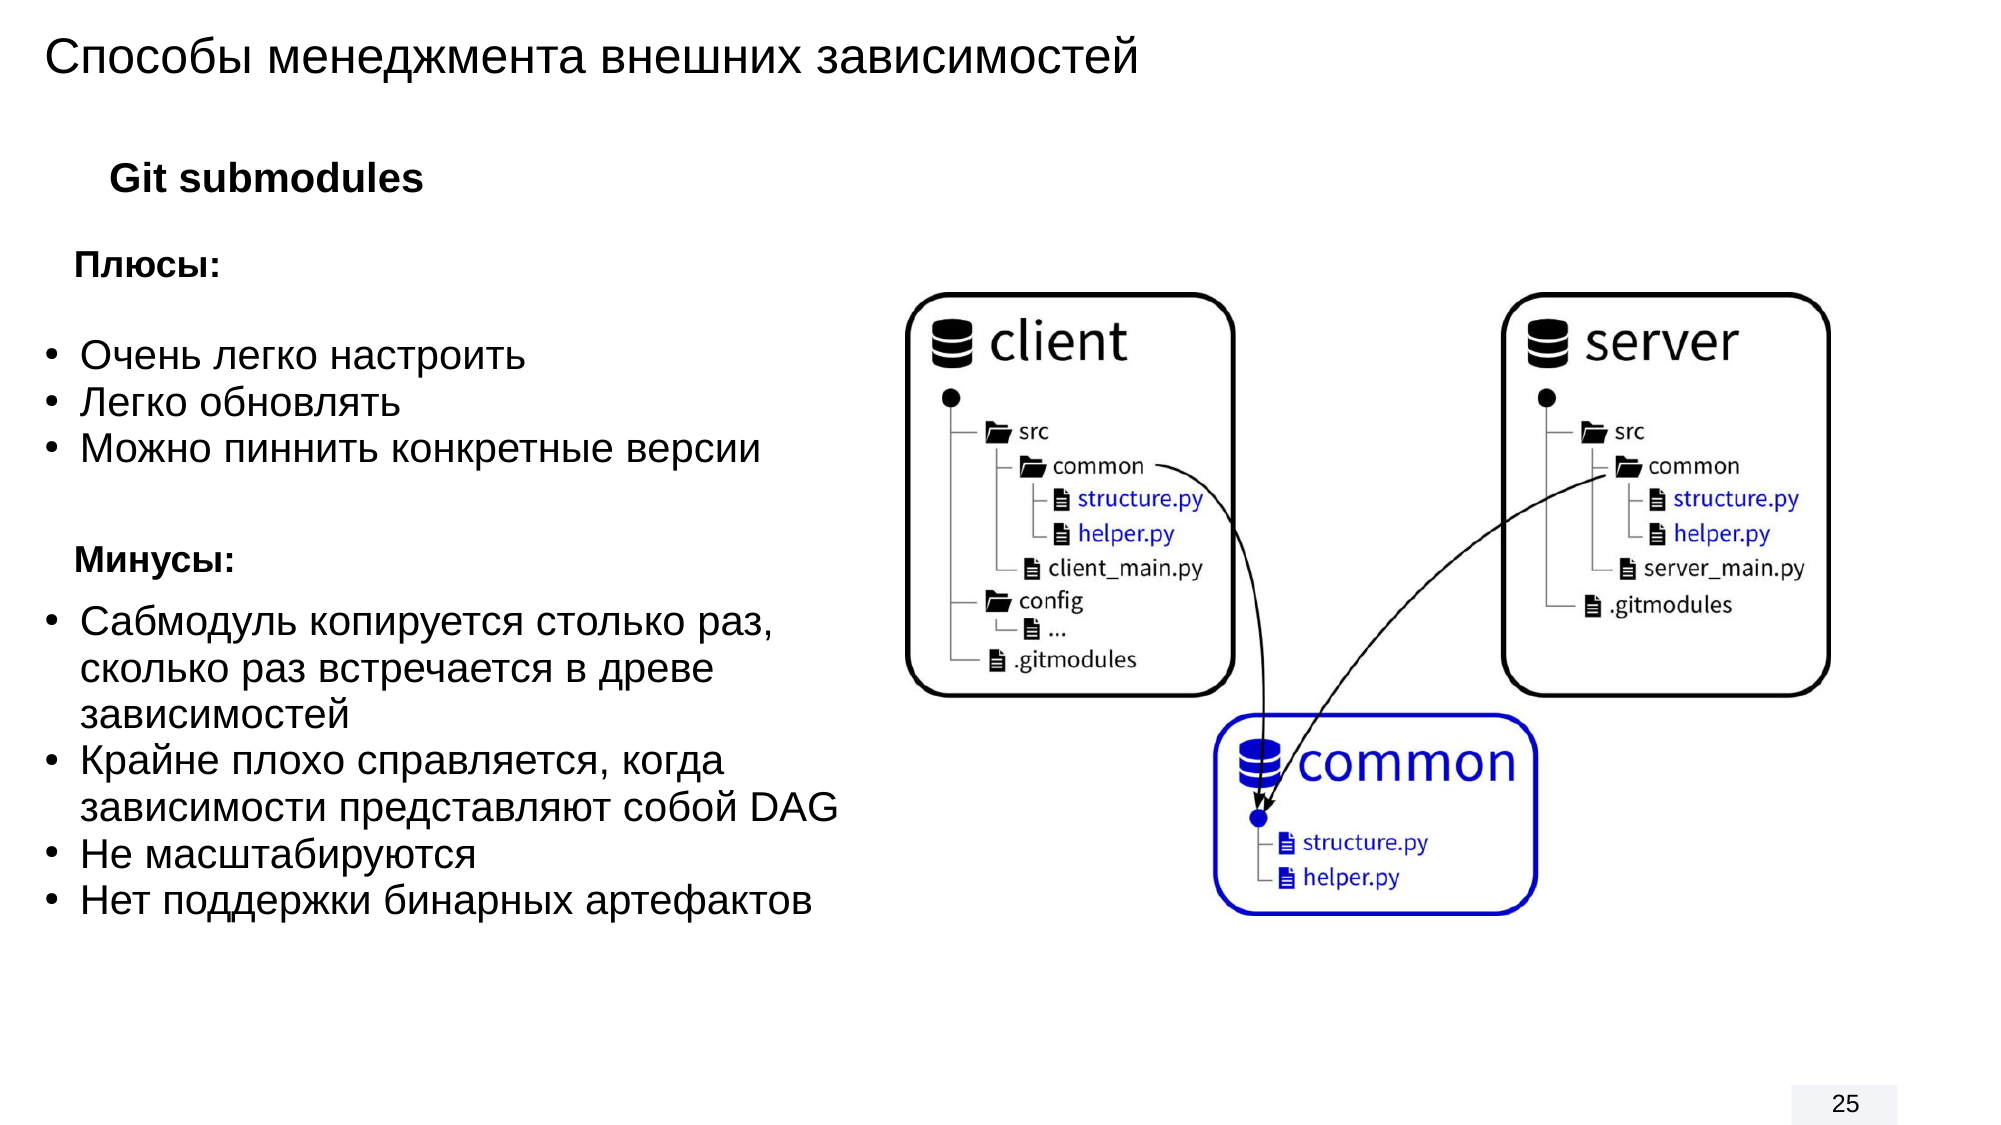

Способы менеджмента внешних зависимостей
Git submodules
Плюсы:
Очень легко настроить
Легко обновлять
Можно пиннить конкретные версии
Минусы:
Сабмодуль копируется столько раз, сколько раз встречается в древе зависимостей
Крайне плохо справляется, когда зависимости представляют собой DAG
Не масштабируются
Нет поддержки бинарных артефактов